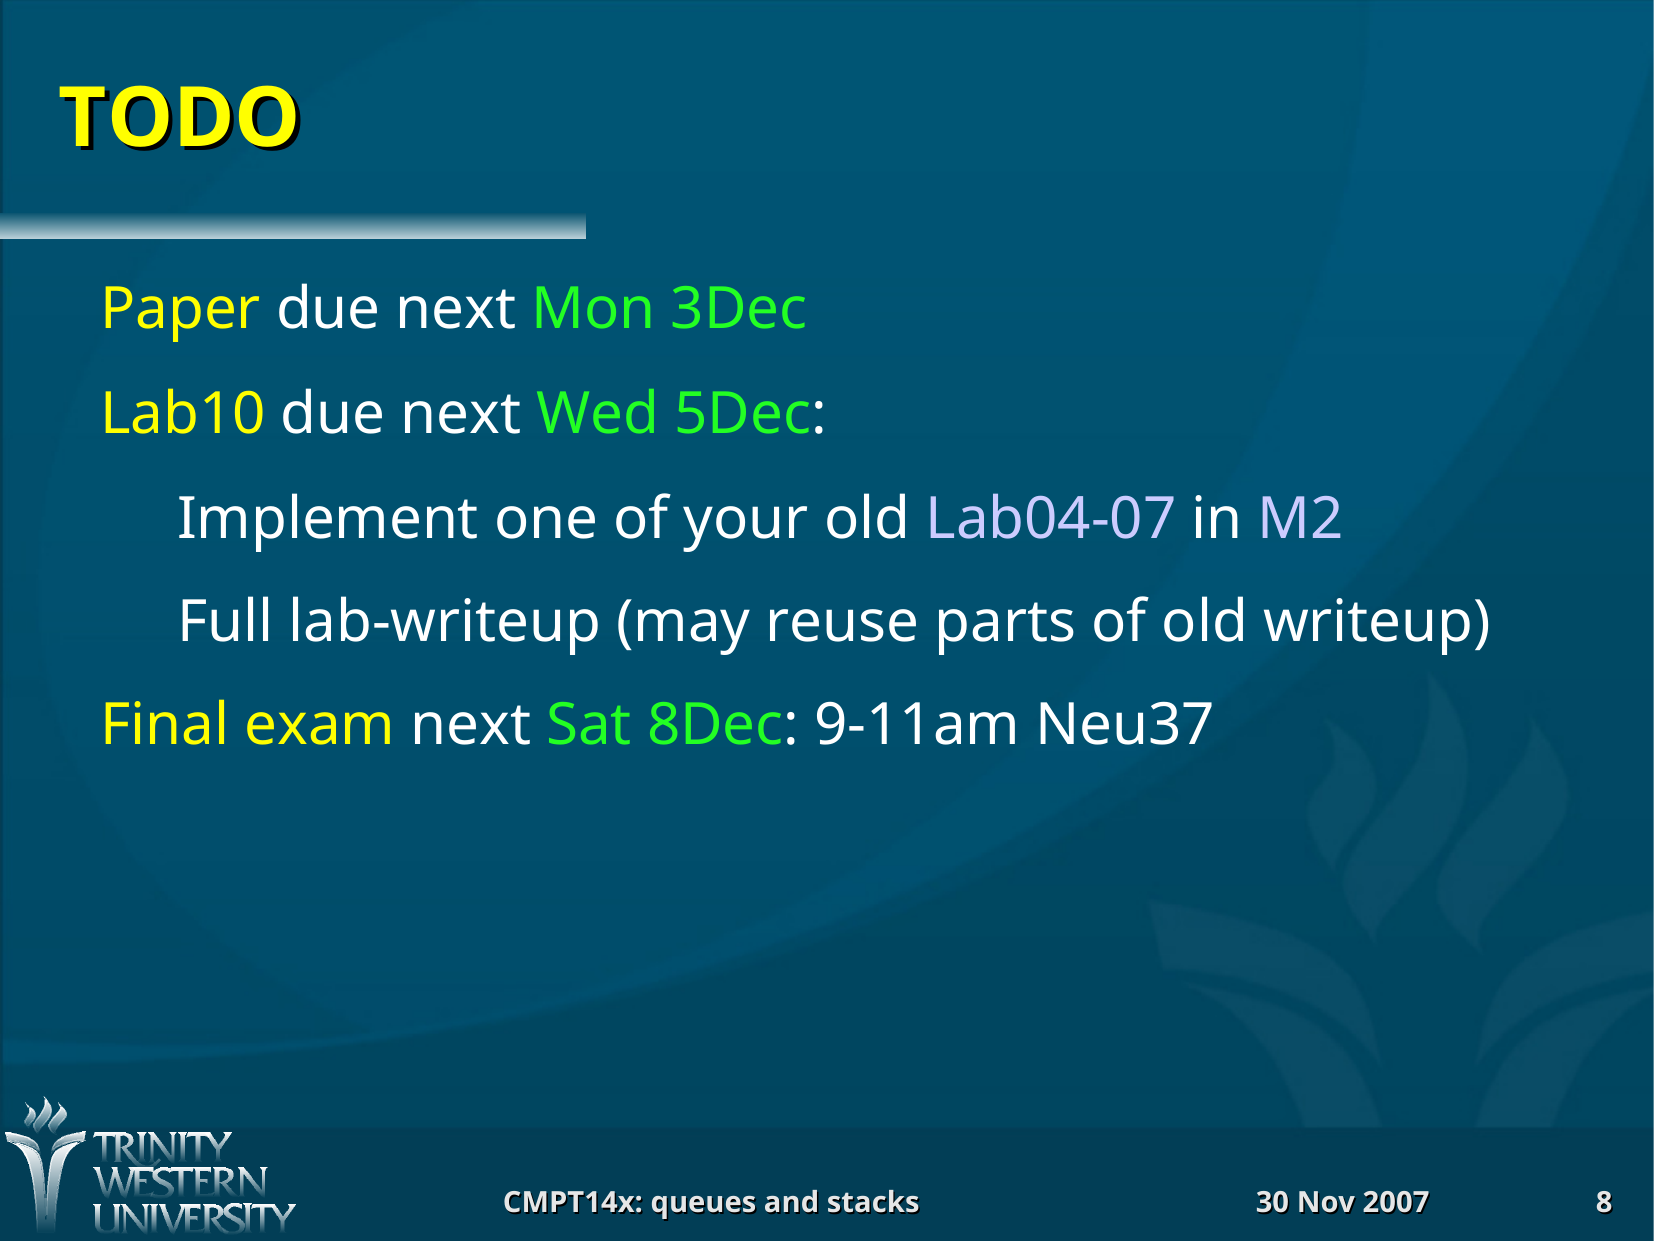

# TODO
Paper due next Mon 3Dec
Lab10 due next Wed 5Dec:
Implement one of your old Lab04-07 in M2
Full lab-writeup (may reuse parts of old writeup)
Final exam next Sat 8Dec: 9-11am Neu37
CMPT14x: queues and stacks
30 Nov 2007
8